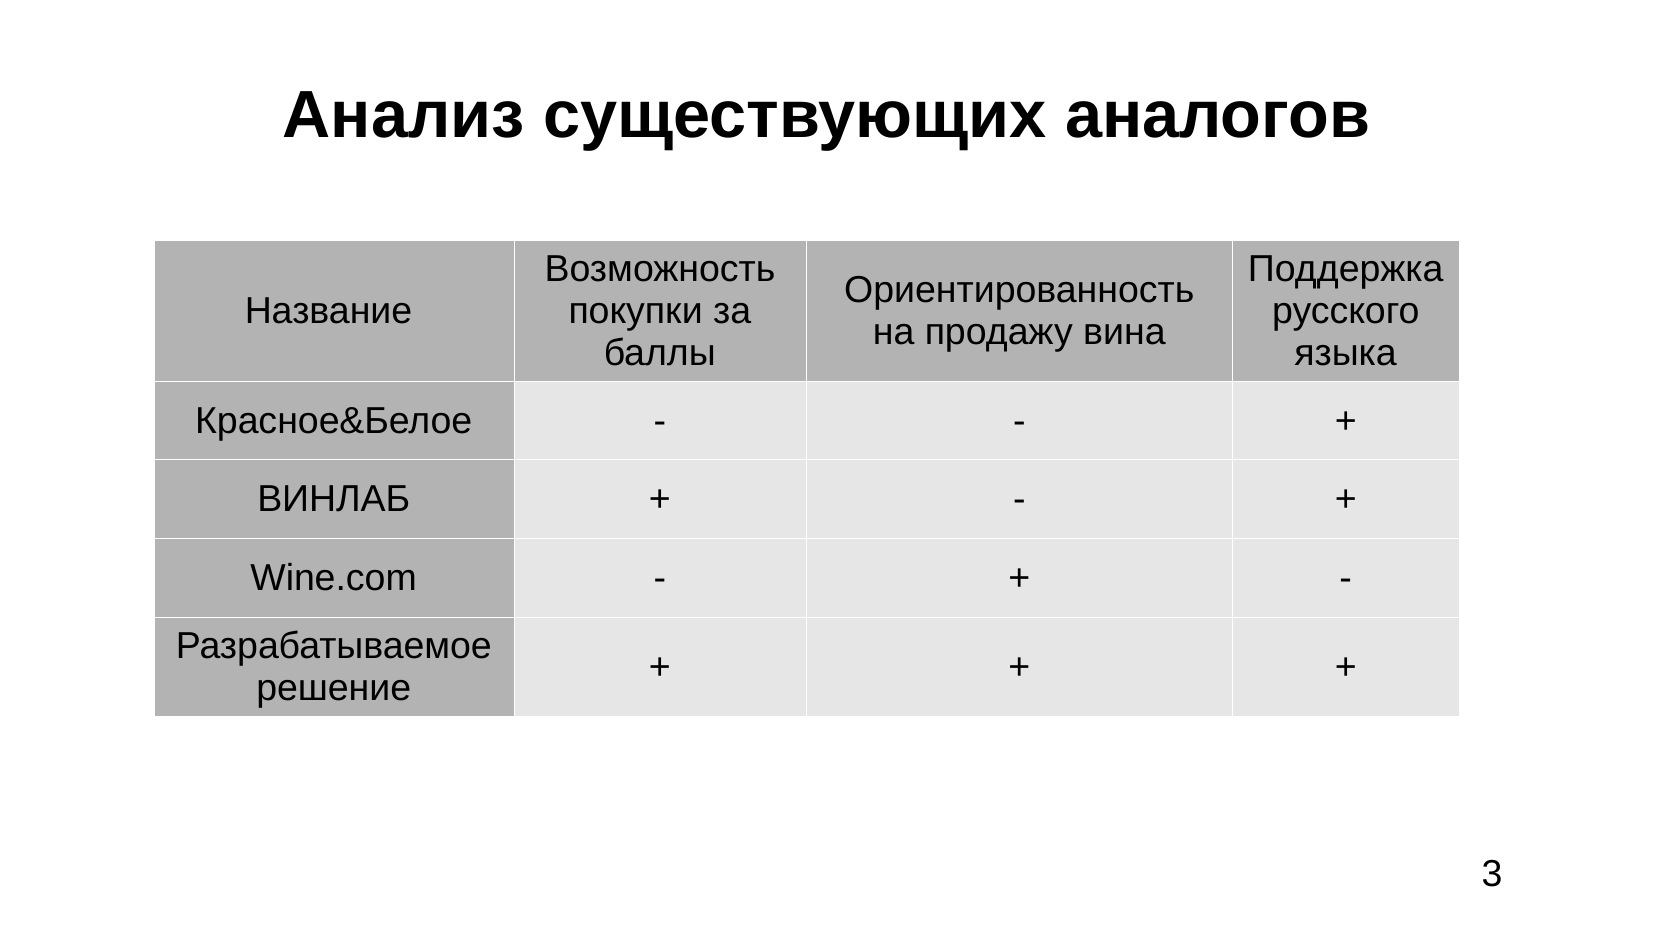

# Анализ существующих аналогов
| Название | Возможность покупки за баллы | Ориентированность на продажу вина | Поддержка русского языка |
| --- | --- | --- | --- |
| Красное&Белое | - | - | + |
| ВИНЛАБ | + | - | + |
| Wine.com | - | + | - |
| Разрабатываемое решение | + | + | + |